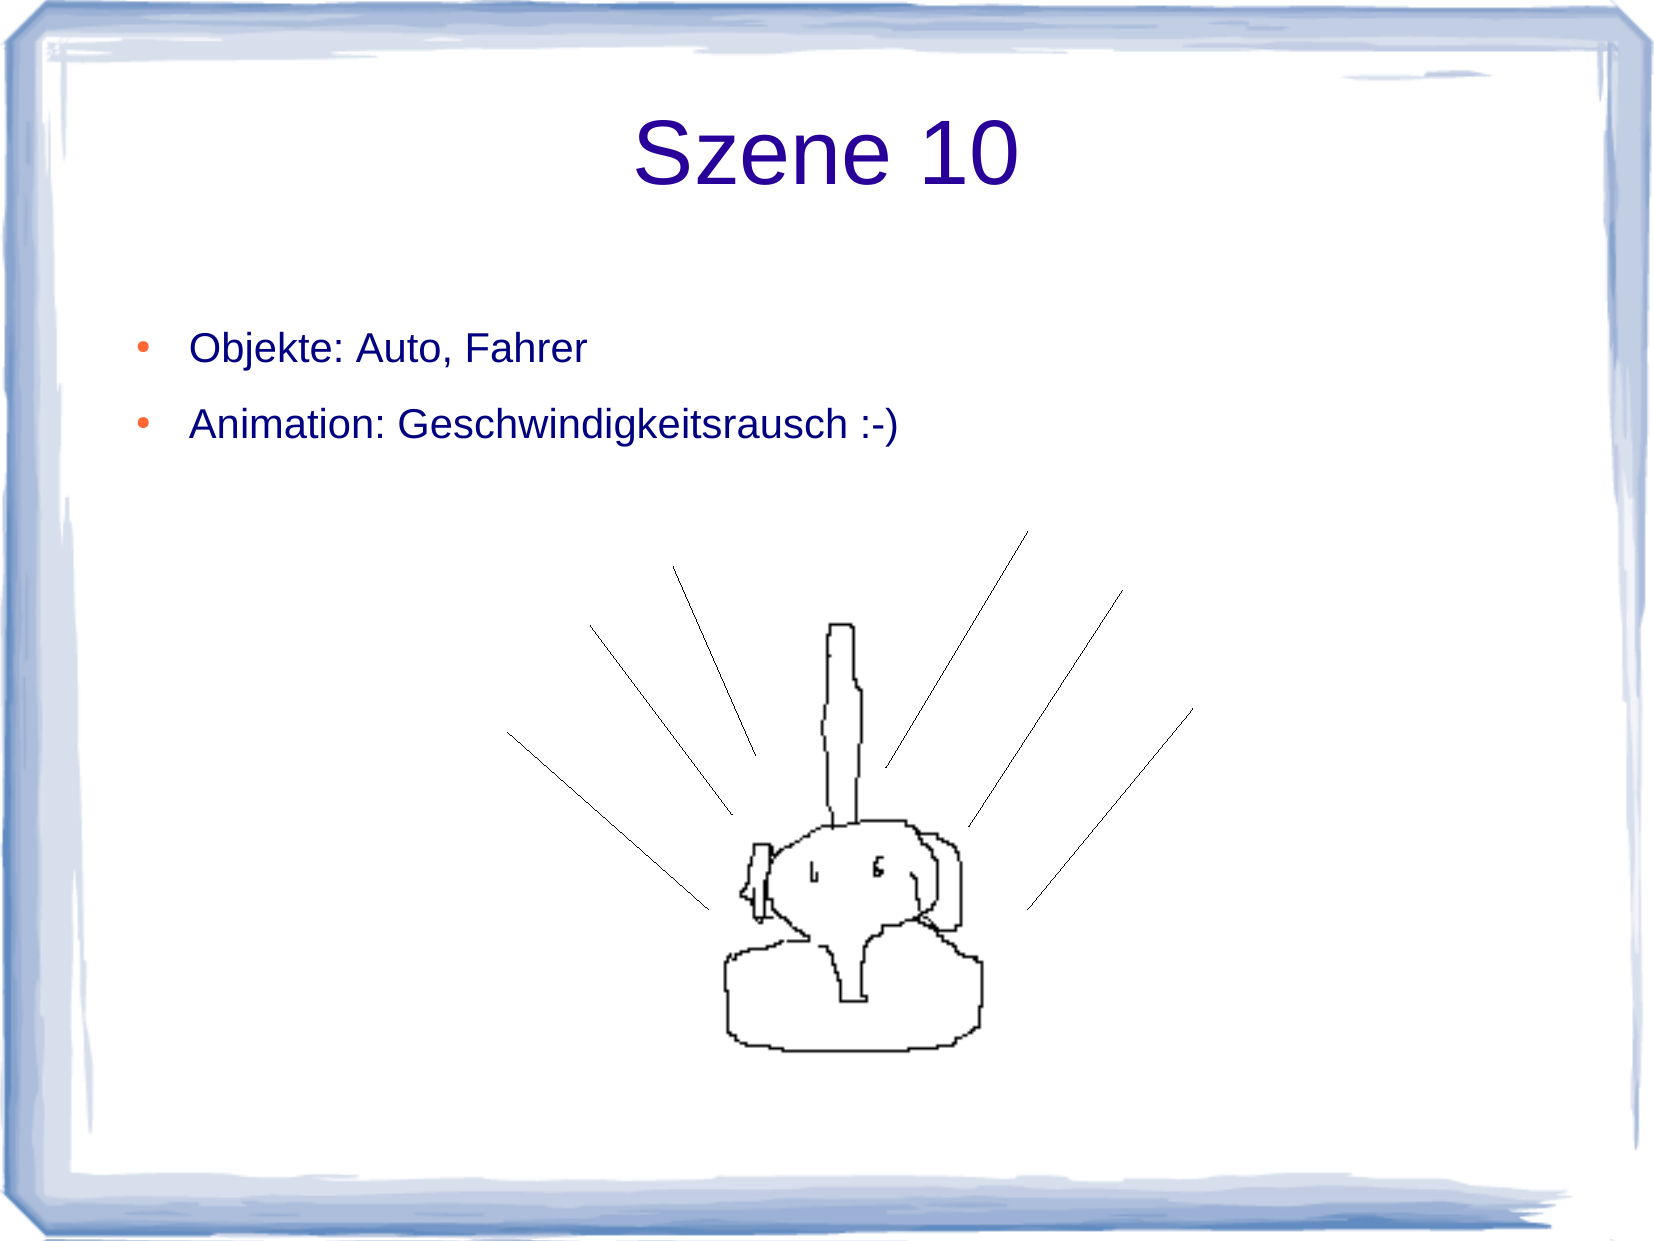

# Szene 10
Objekte: Auto, Fahrer
Animation: Geschwindigkeitsrausch :-)